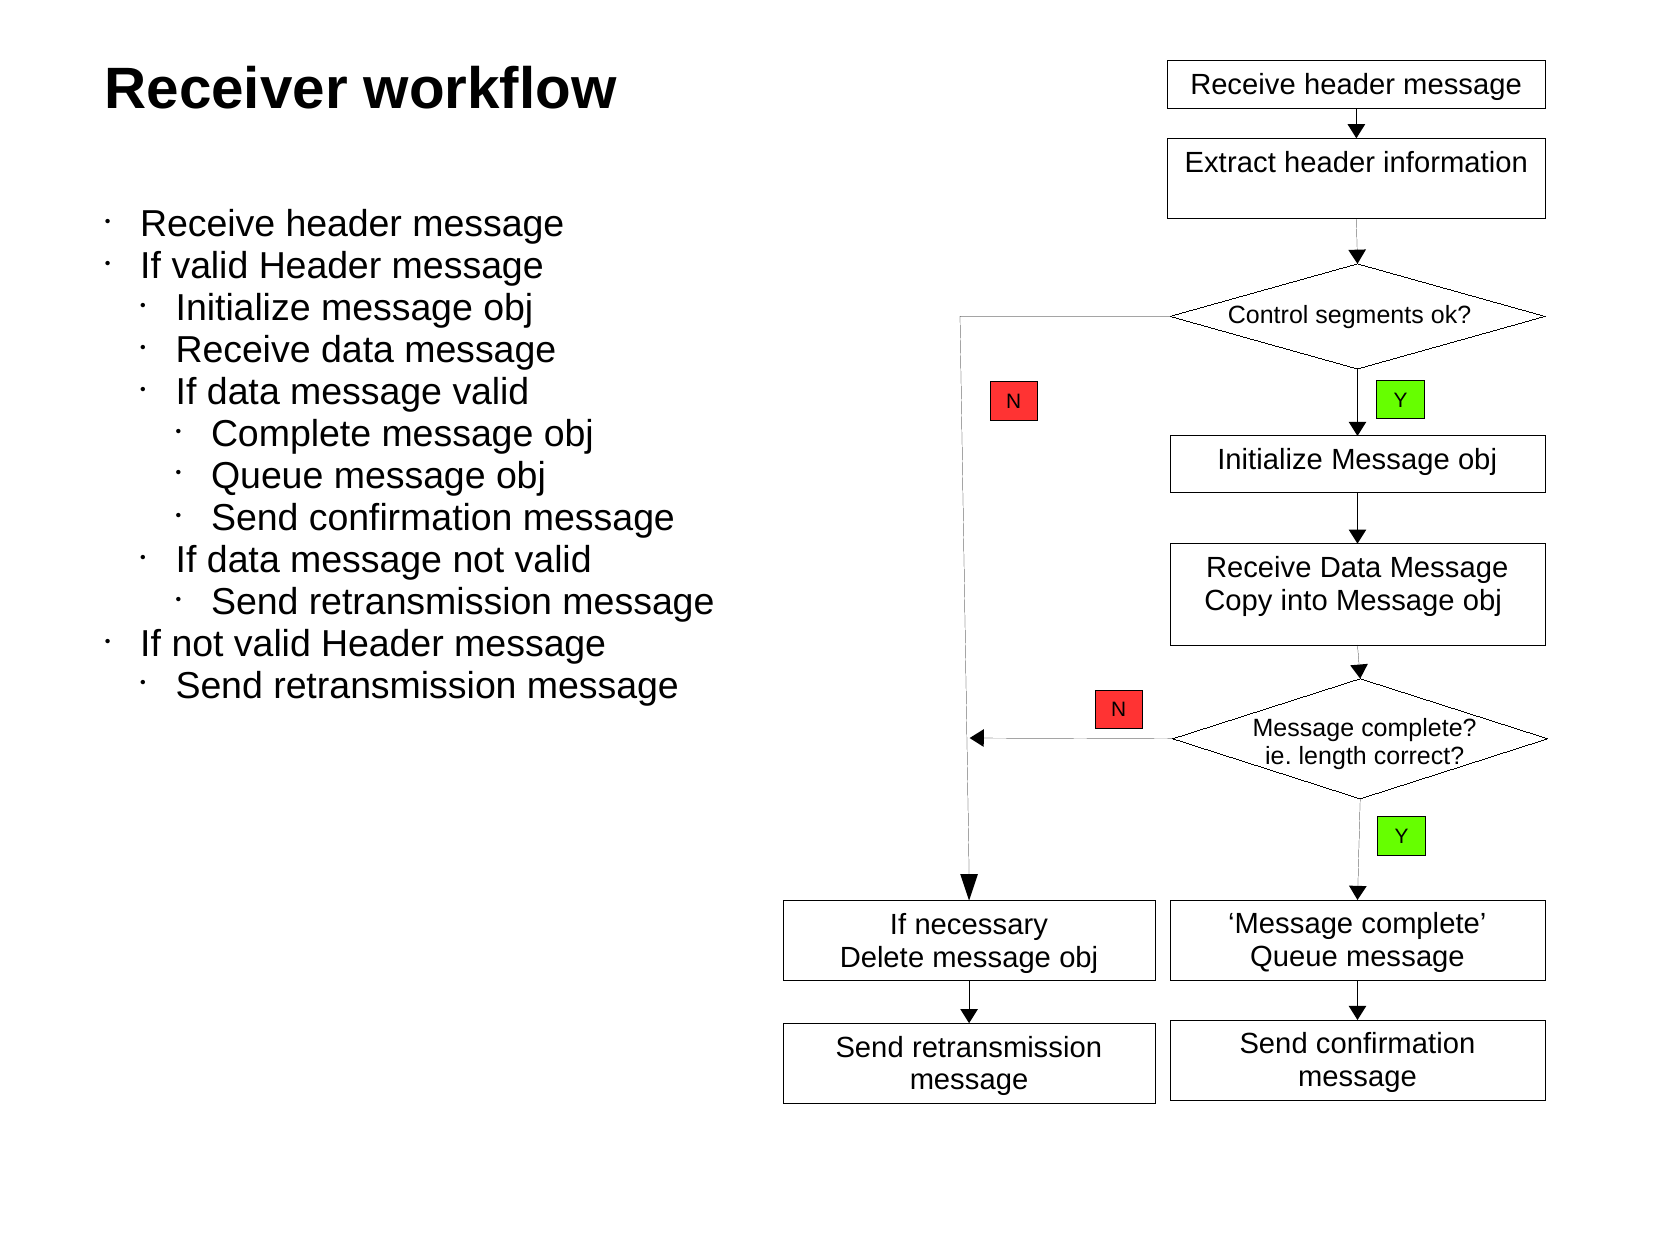

Receiver workflow
Receive header message
Extract header information
Receive header message
If valid Header message
Initialize message obj
Receive data message
If data message valid
Complete message obj
Queue message obj
Send confirmation message
If data message not valid
Send retransmission message
If not valid Header message
Send retransmission message
Control segments ok?
Y
N
Initialize Message obj
Receive Data Message
Copy into Message obj
N
Message complete?
ie. length correct?
Y
‘Message complete’
Queue message
If necessary
Delete message obj
Send confirmation message
Send retransmission
message